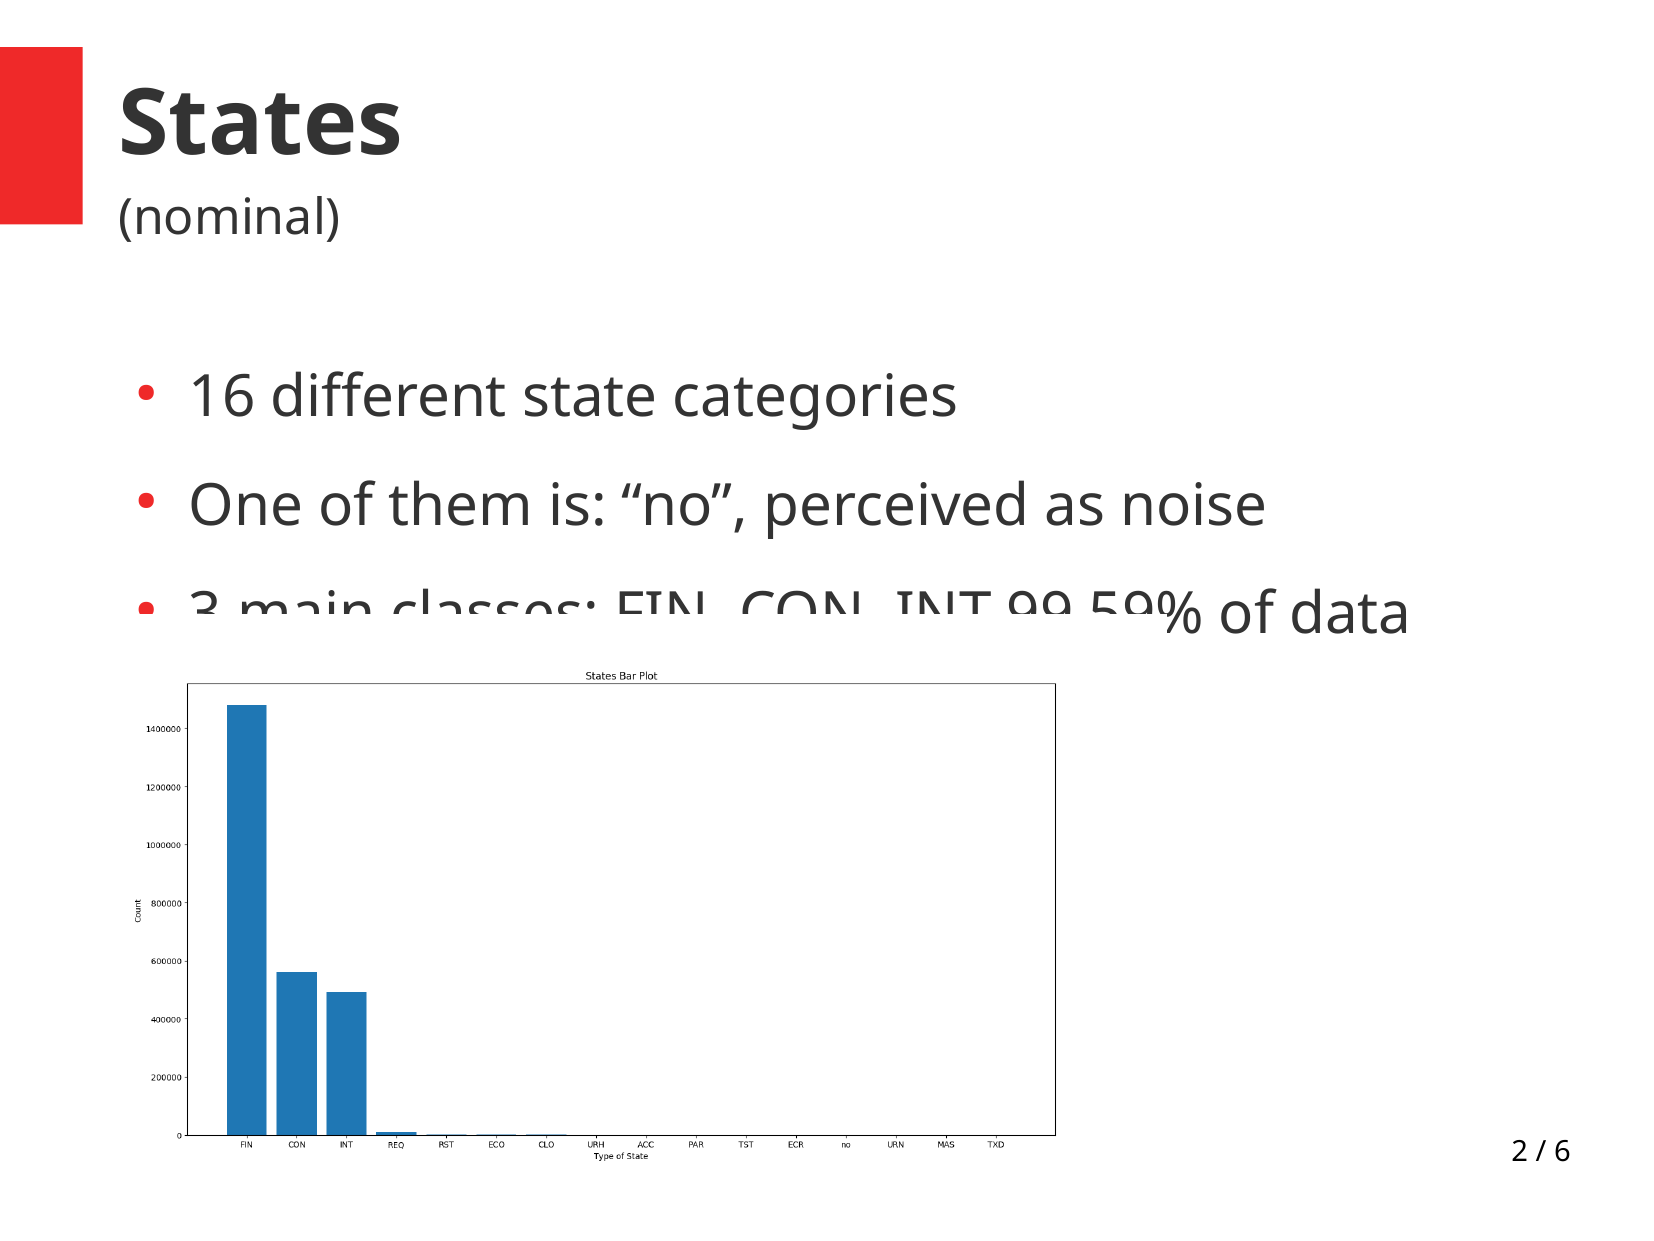

# States (nominal)
16 different state categories
One of them is: “no”, perceived as noise
3 main classes: FIN, CON, INT 99.59% of data
2